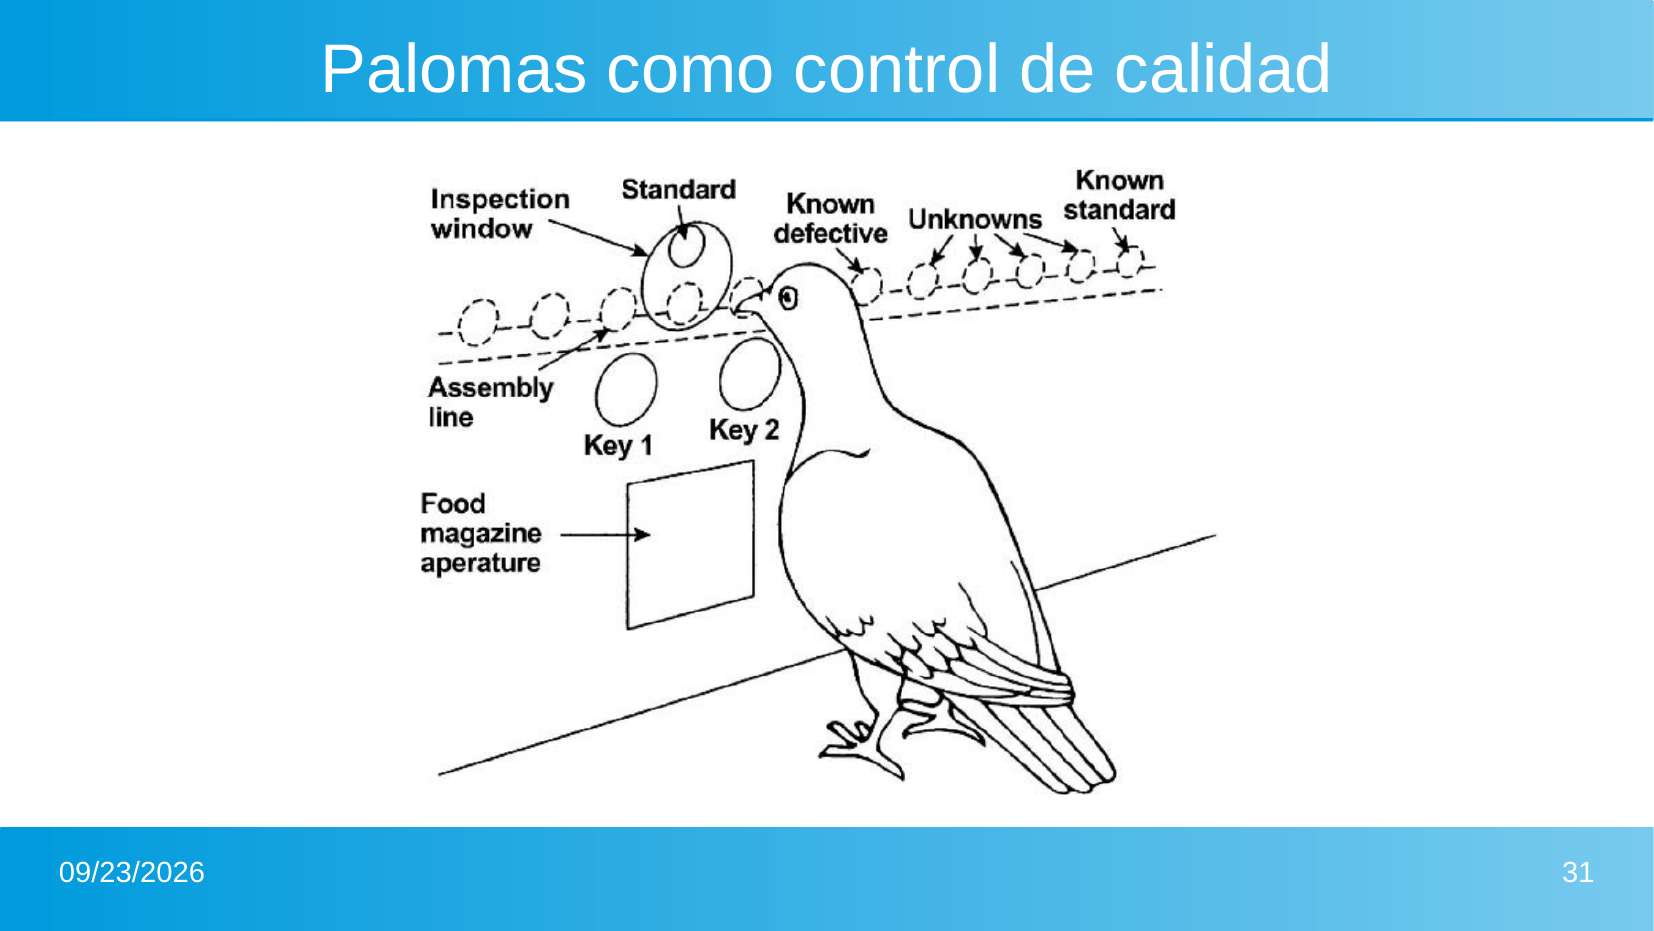

# Palomas como control de calidad
31